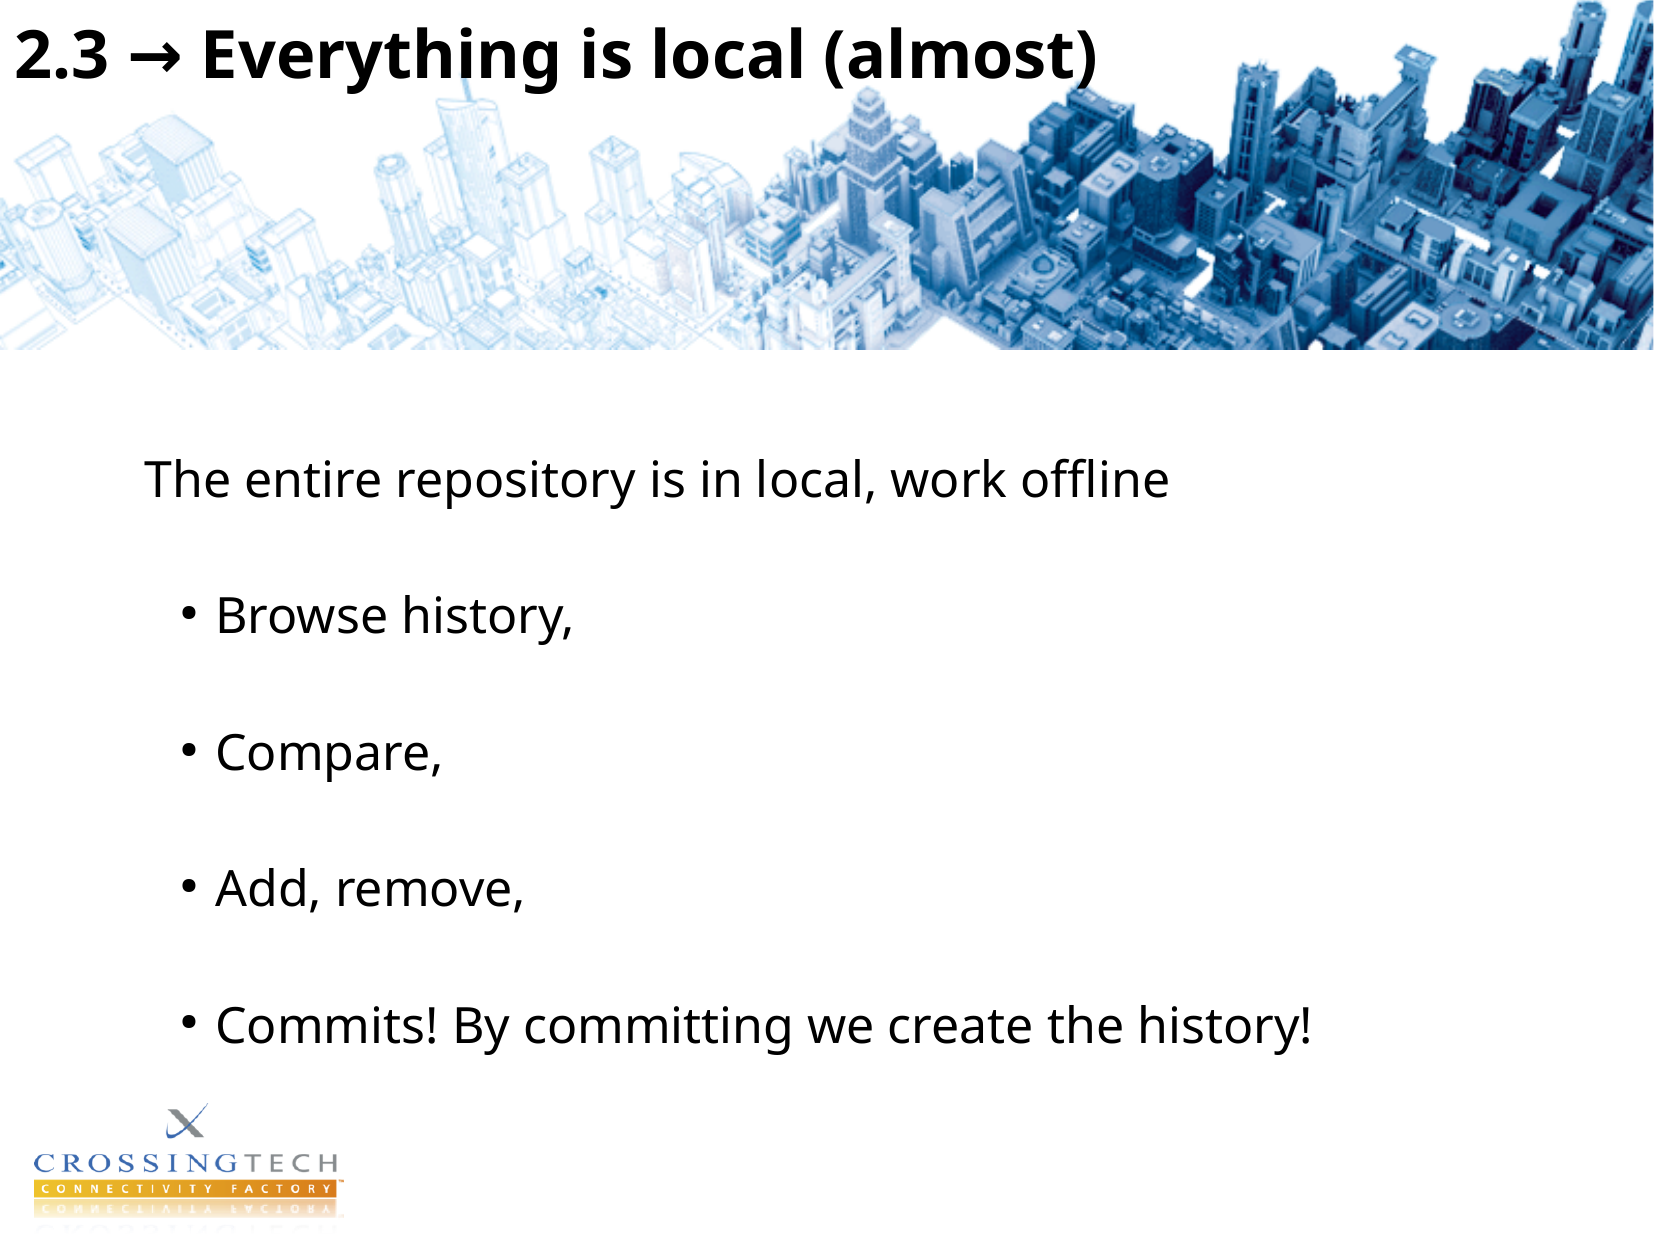

2.3 → Everything is local (almost)
The entire repository is in local, work offline
Browse history,
Compare,
Add, remove,
Commits! By committing we create the history!